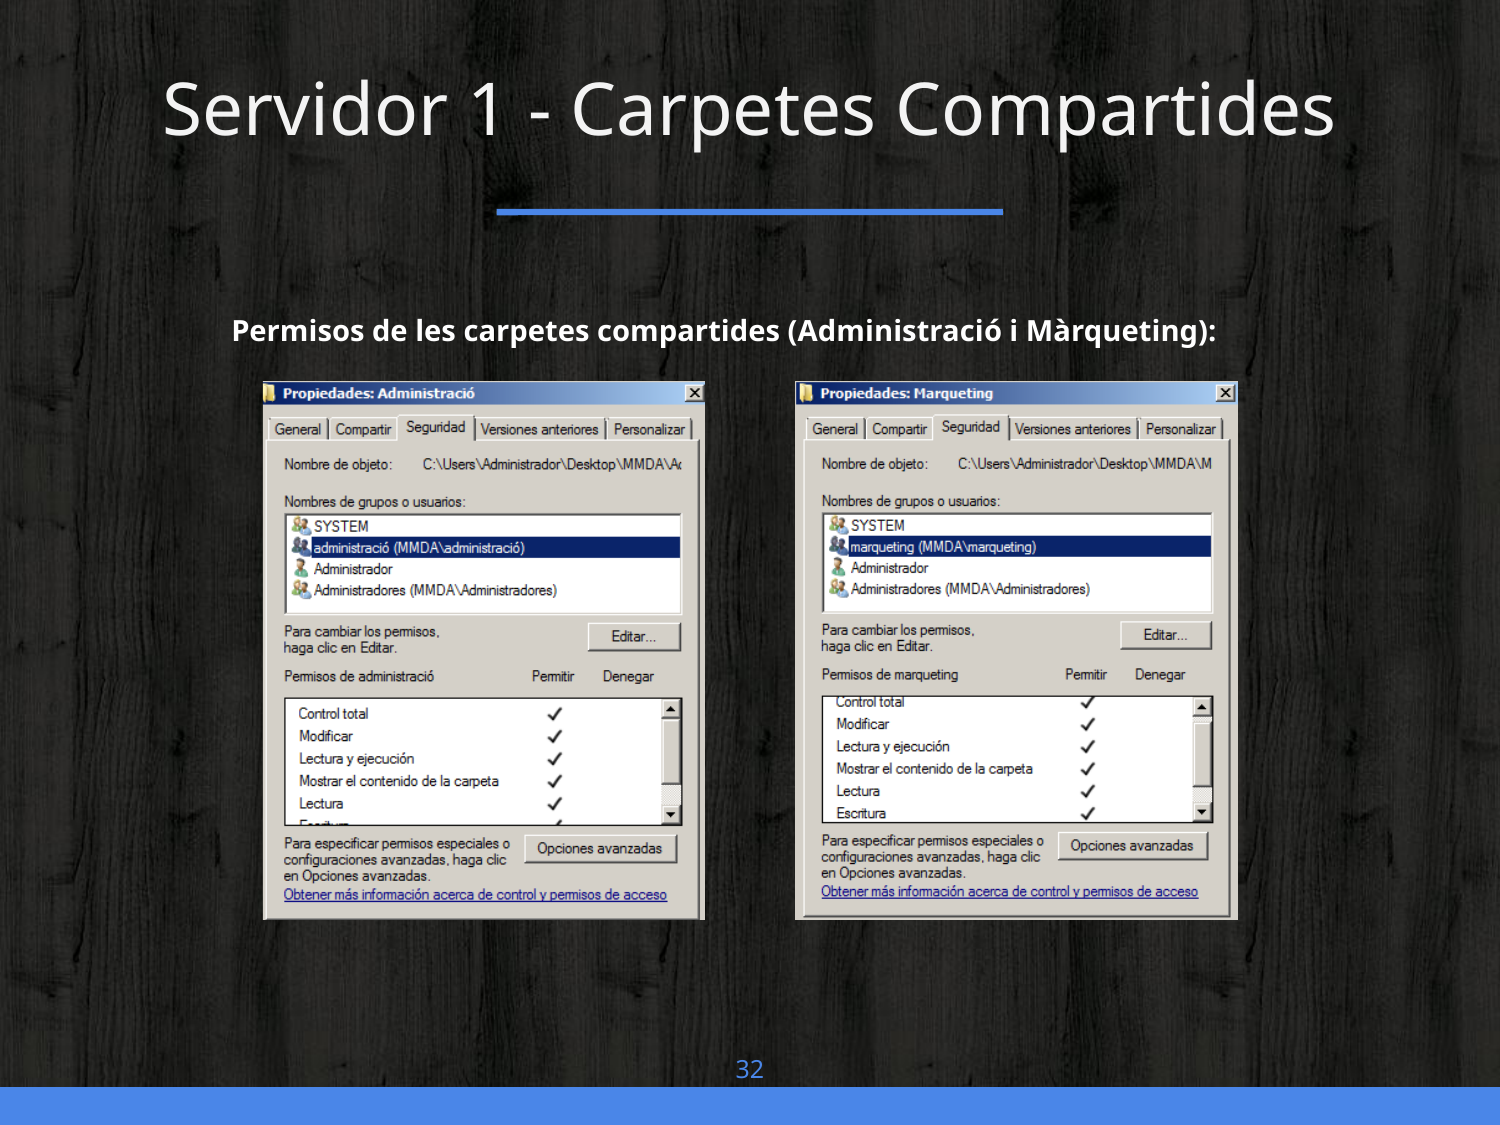

# Servidor 1 - Carpetes Compartides
Permisos de les carpetes compartides (Administració i Màrqueting):
32